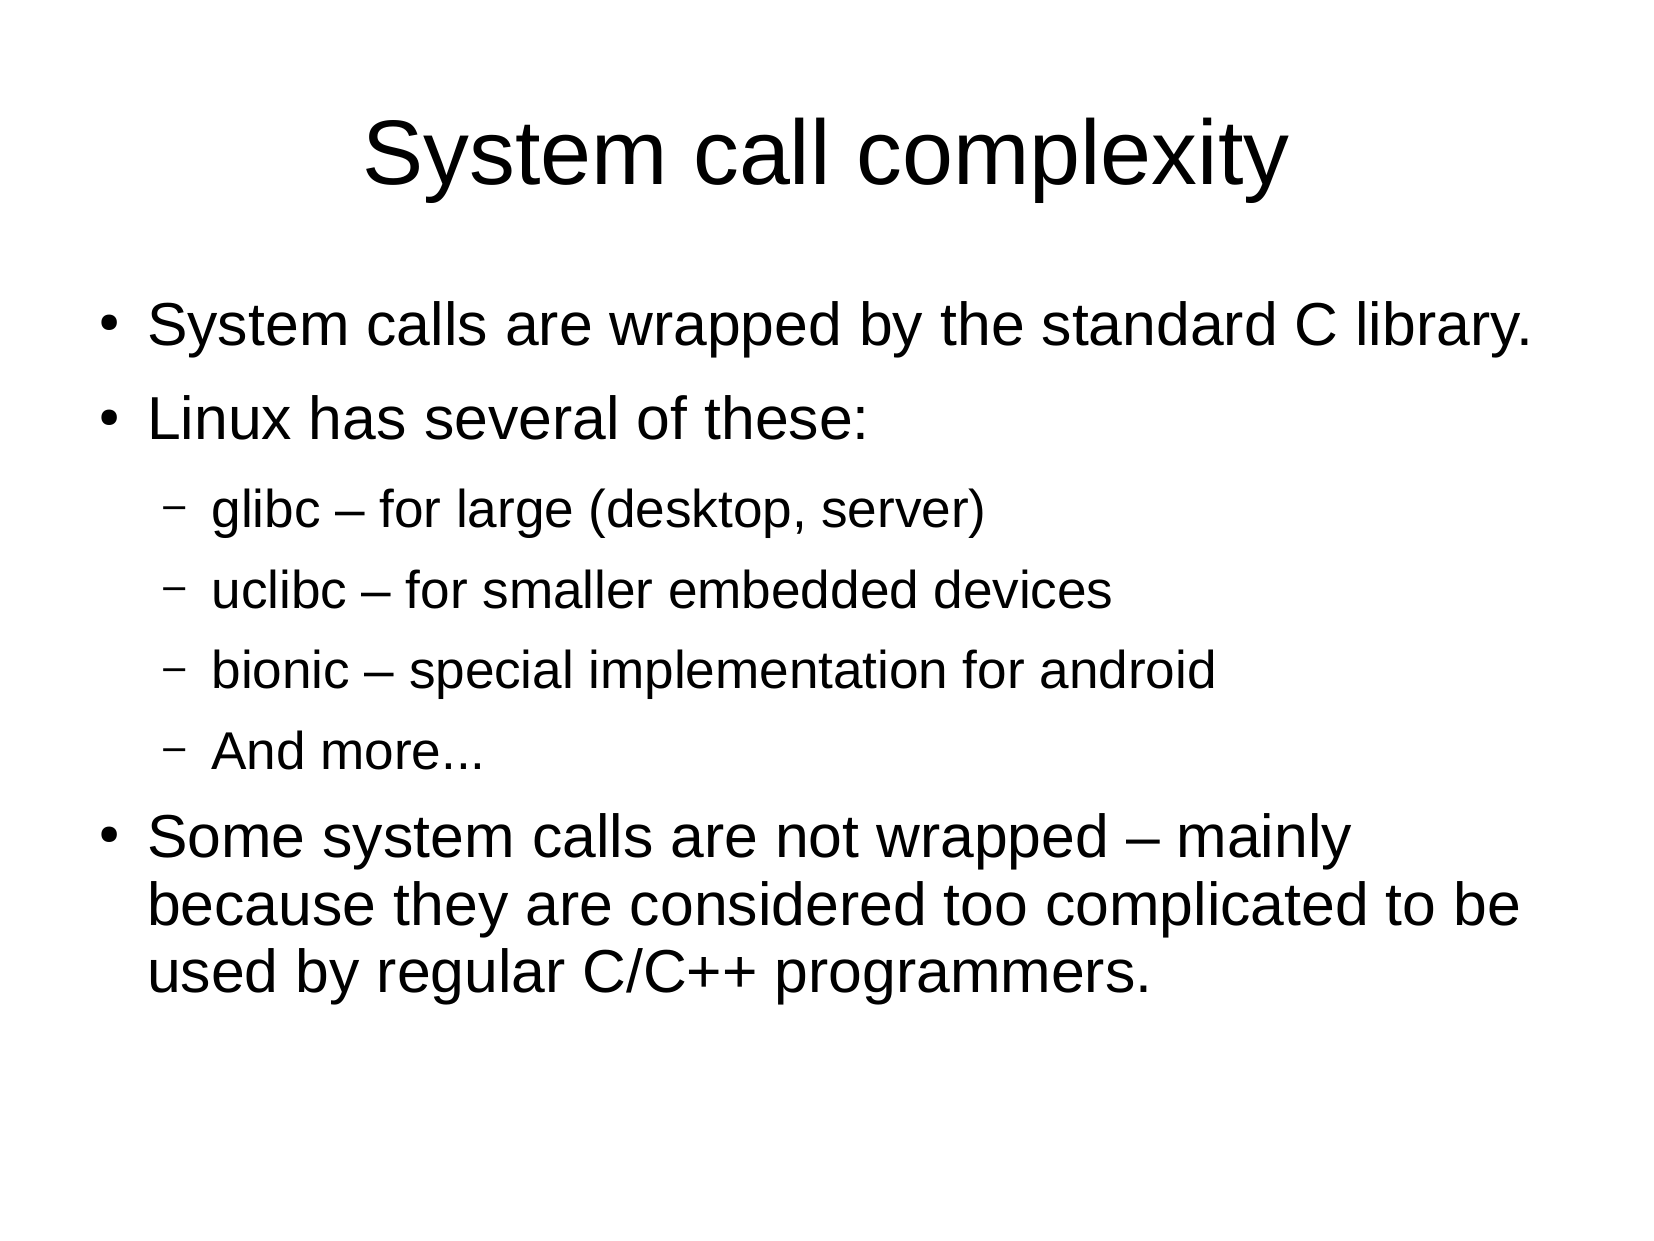

# System call complexity
System calls are wrapped by the standard C library.
Linux has several of these:
glibc – for large (desktop, server)
uclibc – for smaller embedded devices
bionic – special implementation for android
And more...
Some system calls are not wrapped – mainly because they are considered too complicated to be used by regular C/C++ programmers.